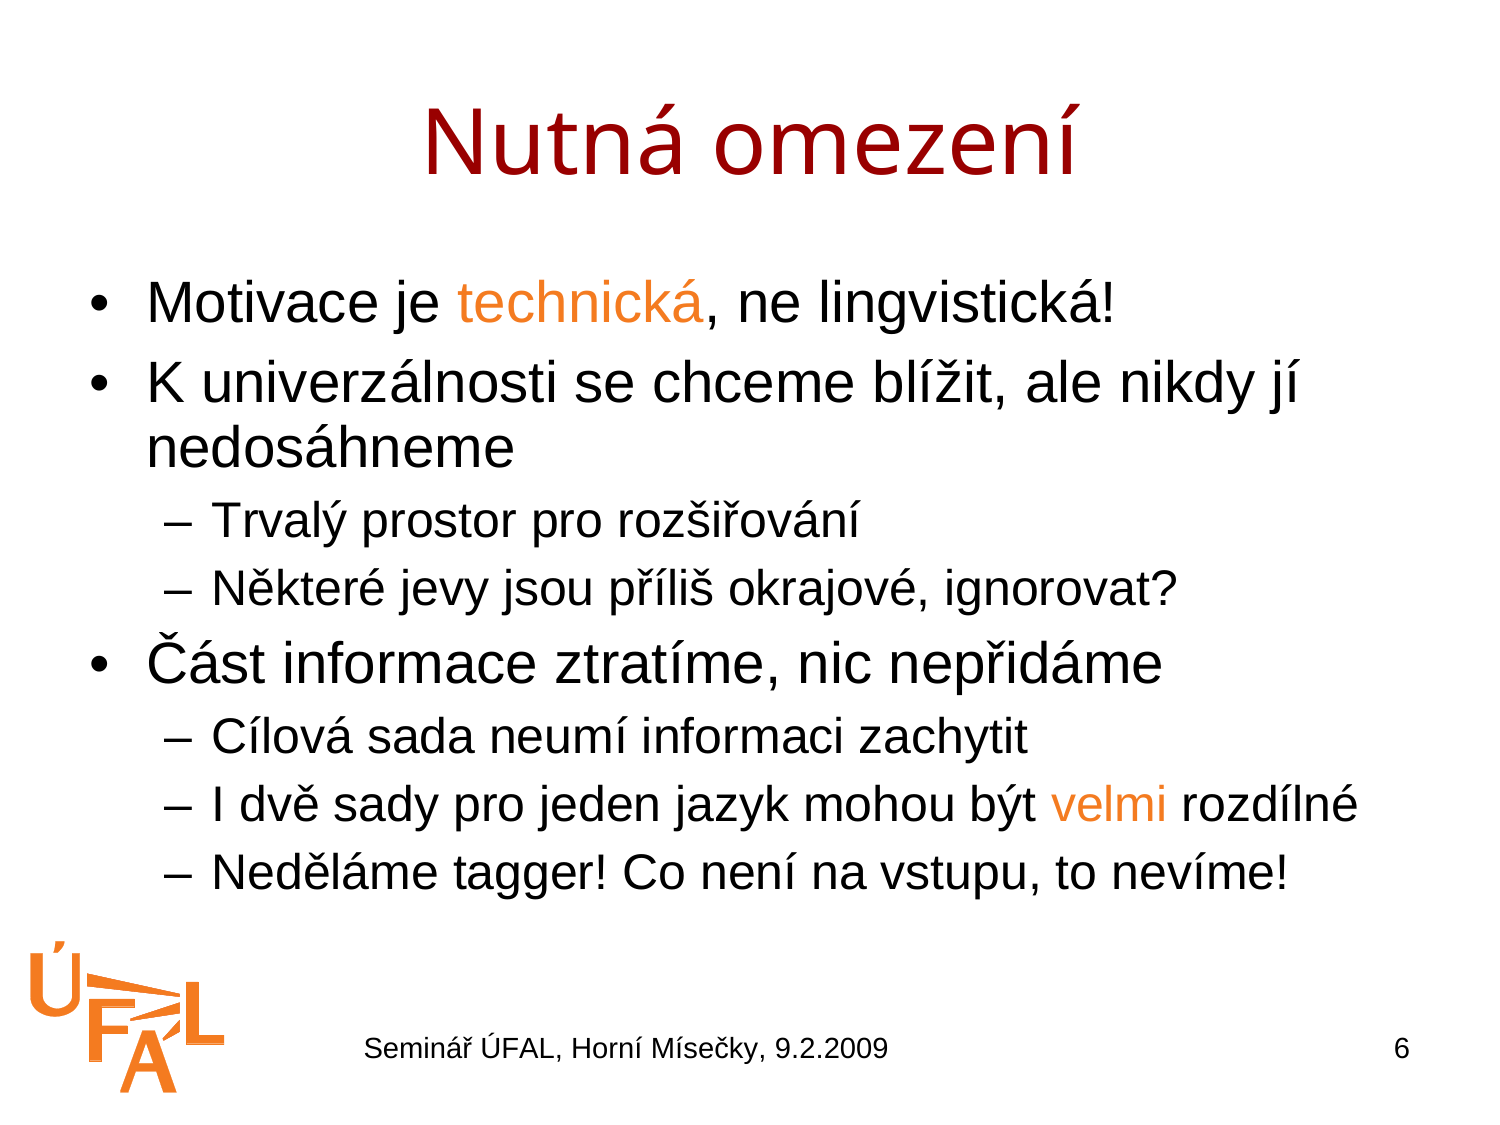

# Nutná omezení
Motivace je technická, ne lingvistická!
K univerzálnosti se chceme blížit, ale nikdy jí nedosáhneme
Trvalý prostor pro rozšiřování
Některé jevy jsou příliš okrajové, ignorovat?
Část informace ztratíme, nic nepřidáme
Cílová sada neumí informaci zachytit
I dvě sady pro jeden jazyk mohou být velmi rozdílné
Neděláme tagger! Co není na vstupu, to nevíme!
Seminář ÚFAL, Horní Mísečky, 9.2.2009
6